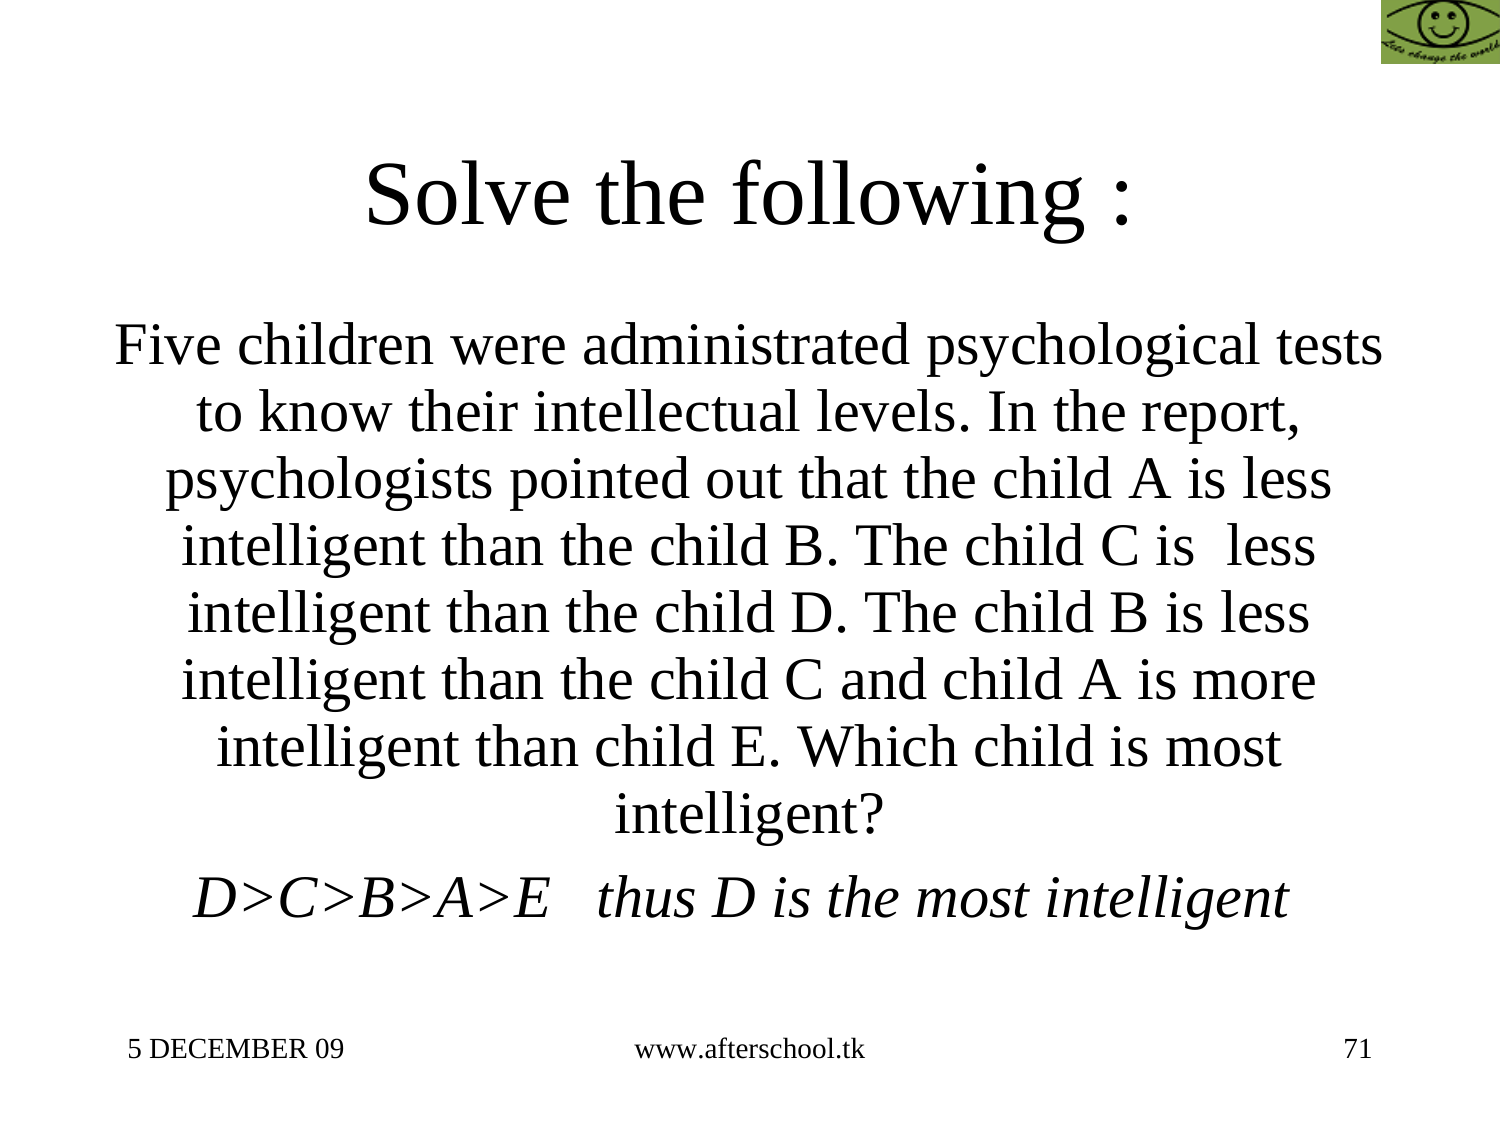

# Solve the following :
Five children were administrated psychological tests to know their intellectual levels. In the report, psychologists pointed out that the child A is less intelligent than the child B. The child C is less intelligent than the child D. The child B is less intelligent than the child C and child A is more intelligent than child E. Which child is most intelligent?
D>C>B>A>E thus D is the most intelligent
MFI Seminar Jain PG College
AFTERSCHOOOL centre for social entrepreneurship
71